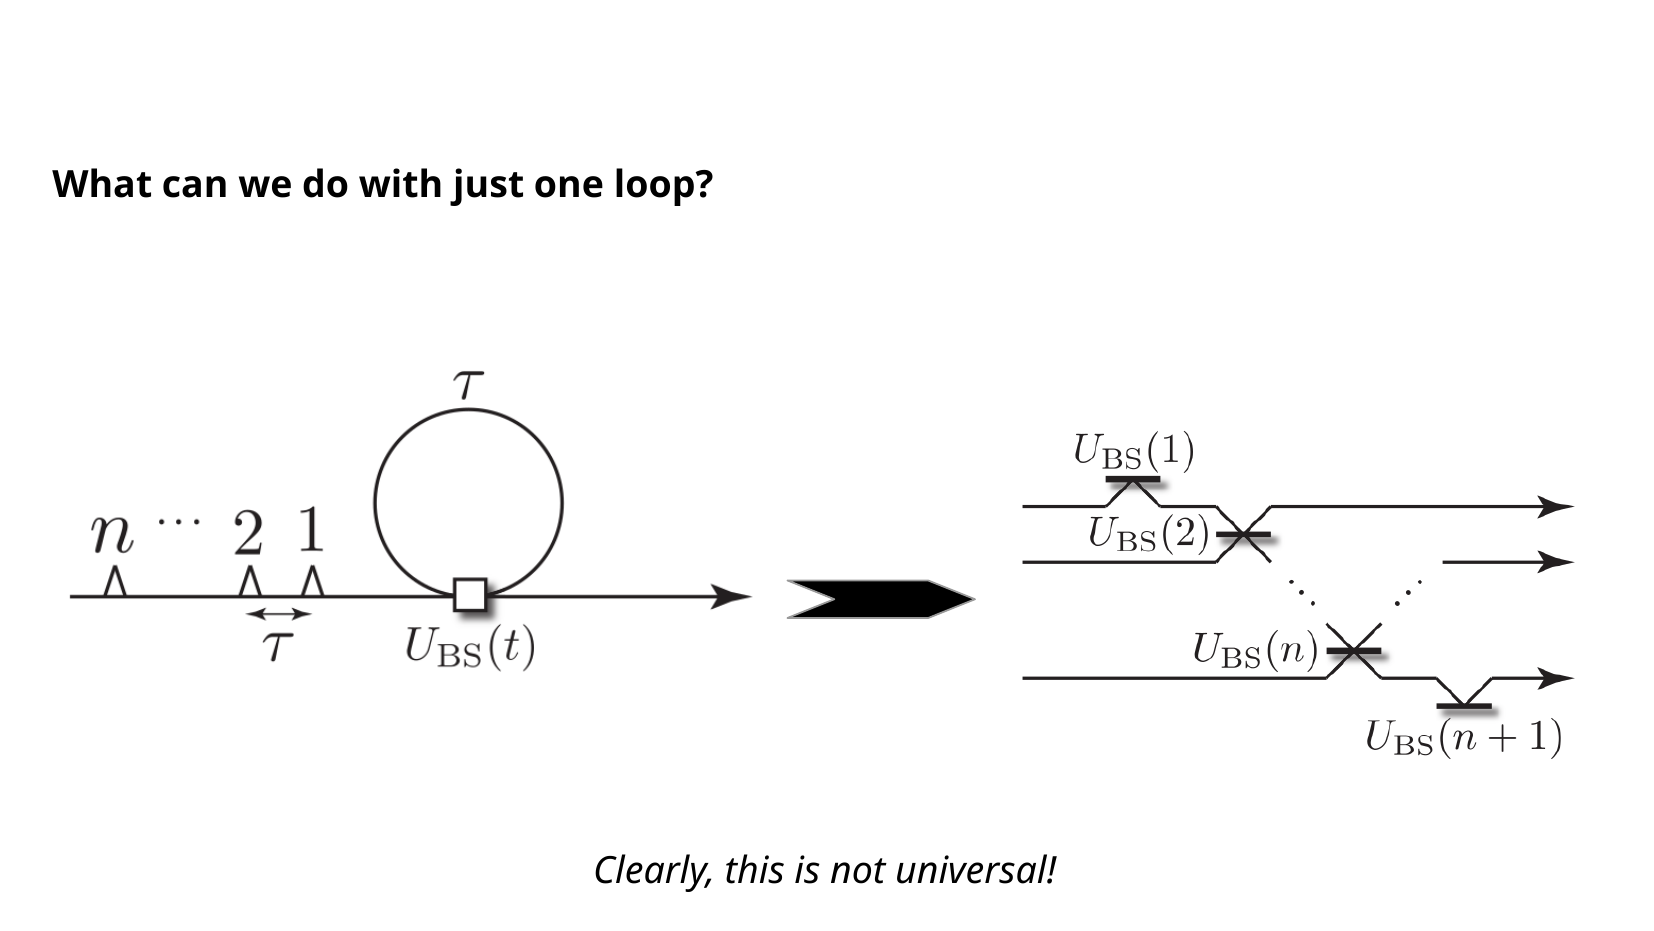

What can we do with just one loop?
Clearly, this is not universal!